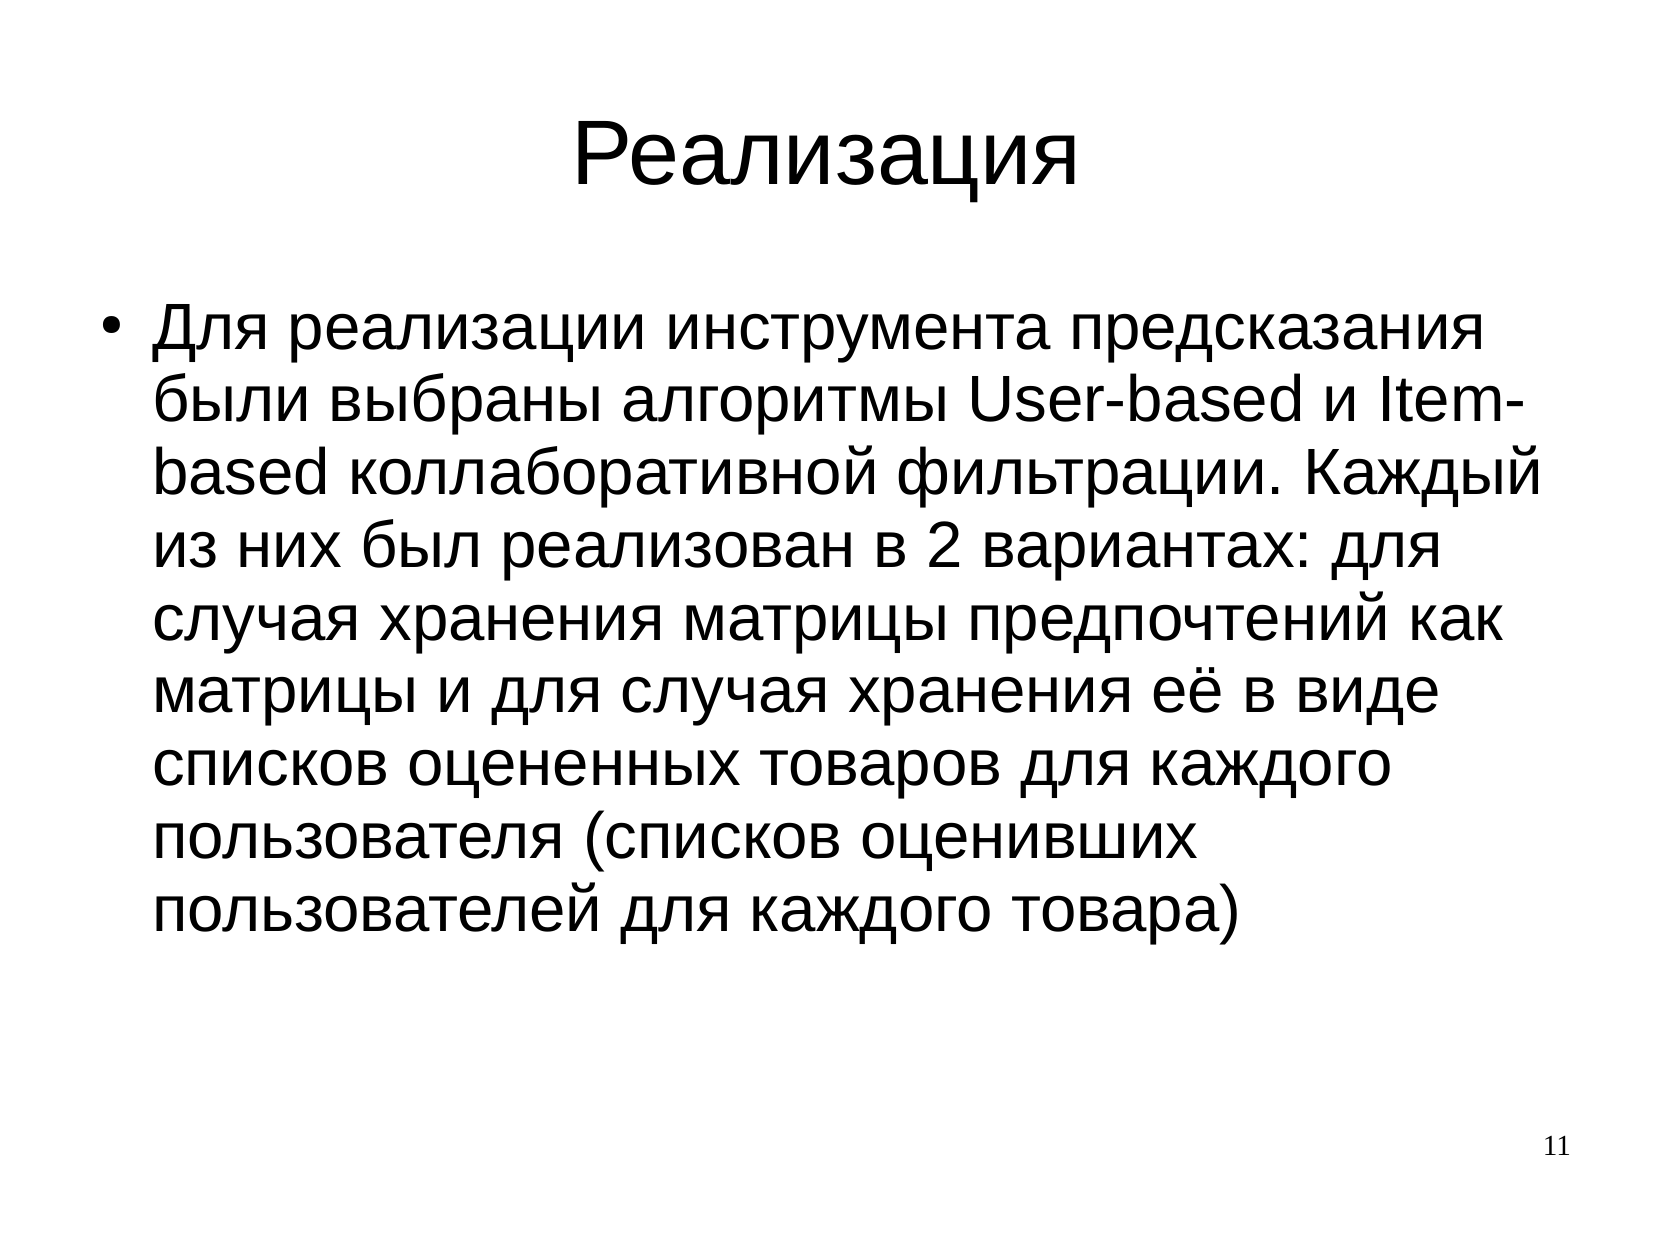

# Реализация
Для реализации инструмента предсказания были выбраны алгоритмы User-based и Item-based коллаборативной фильтрации. Каждый из них был реализован в 2 вариантах: для случая хранения матрицы предпочтений как матрицы и для случая хранения её в виде списков оцененных товаров для каждого пользователя (списков оценивших пользователей для каждого товара)
11